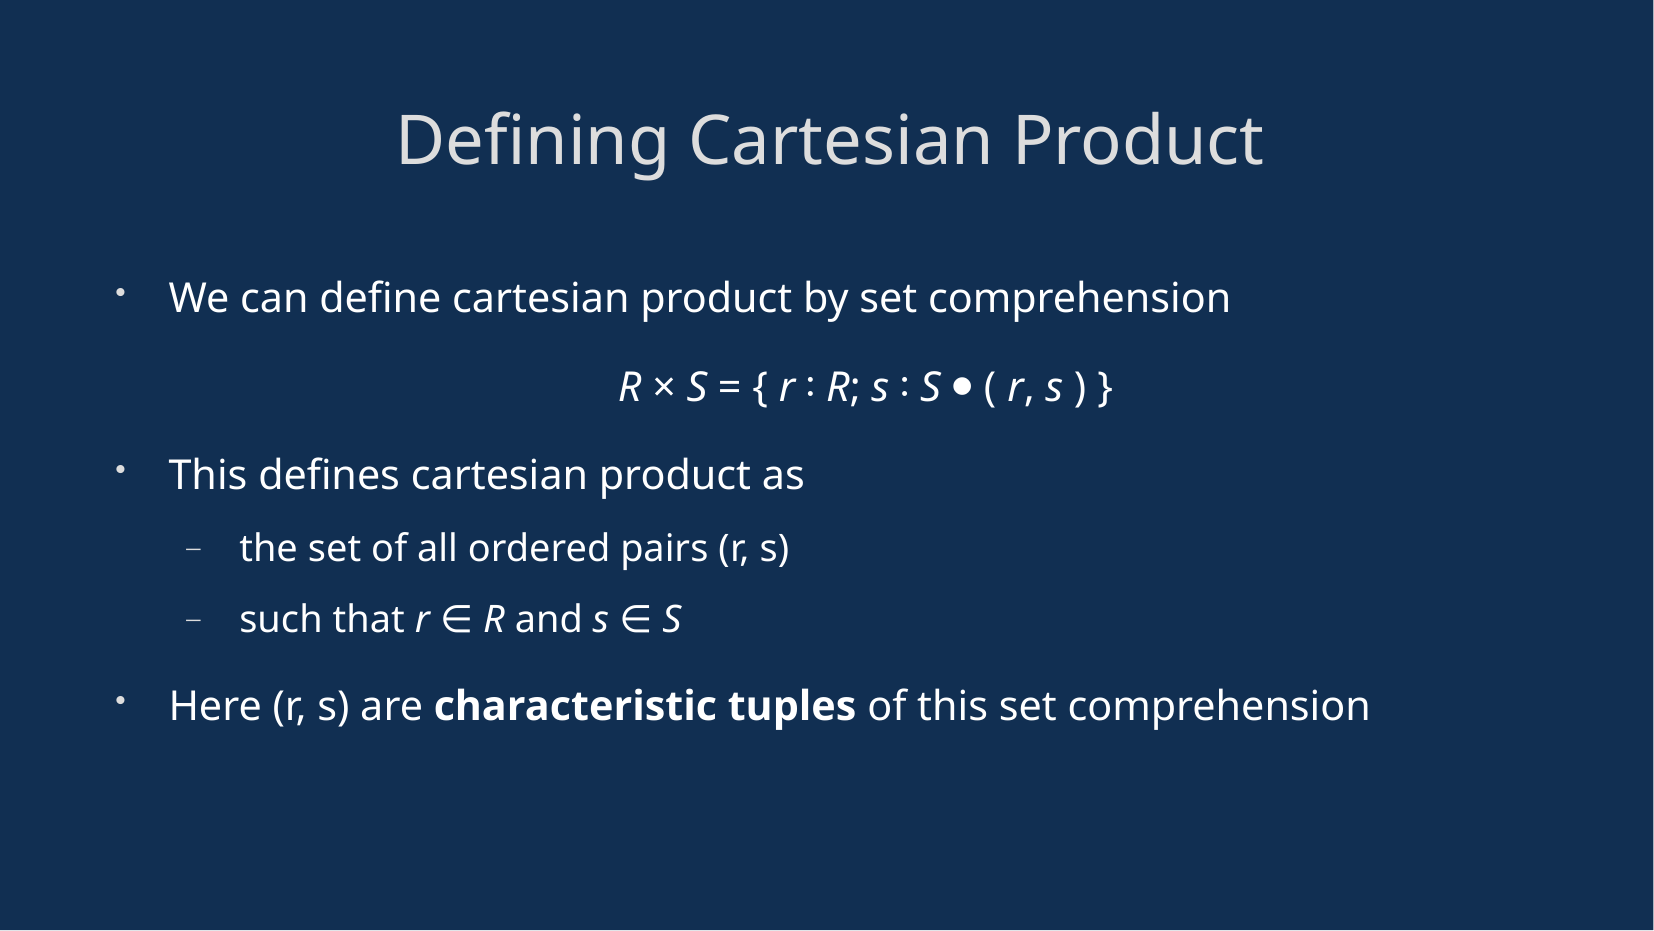

# Defining Cartesian Product
We can define cartesian product by set comprehension
R × S = { r ∶ R; s ∶ S ⦁ ( r, s ) }
This defines cartesian product as
the set of all ordered pairs (r, s)
such that r ∈ R and s ∈ S
Here (r, s) are characteristic tuples of this set comprehension